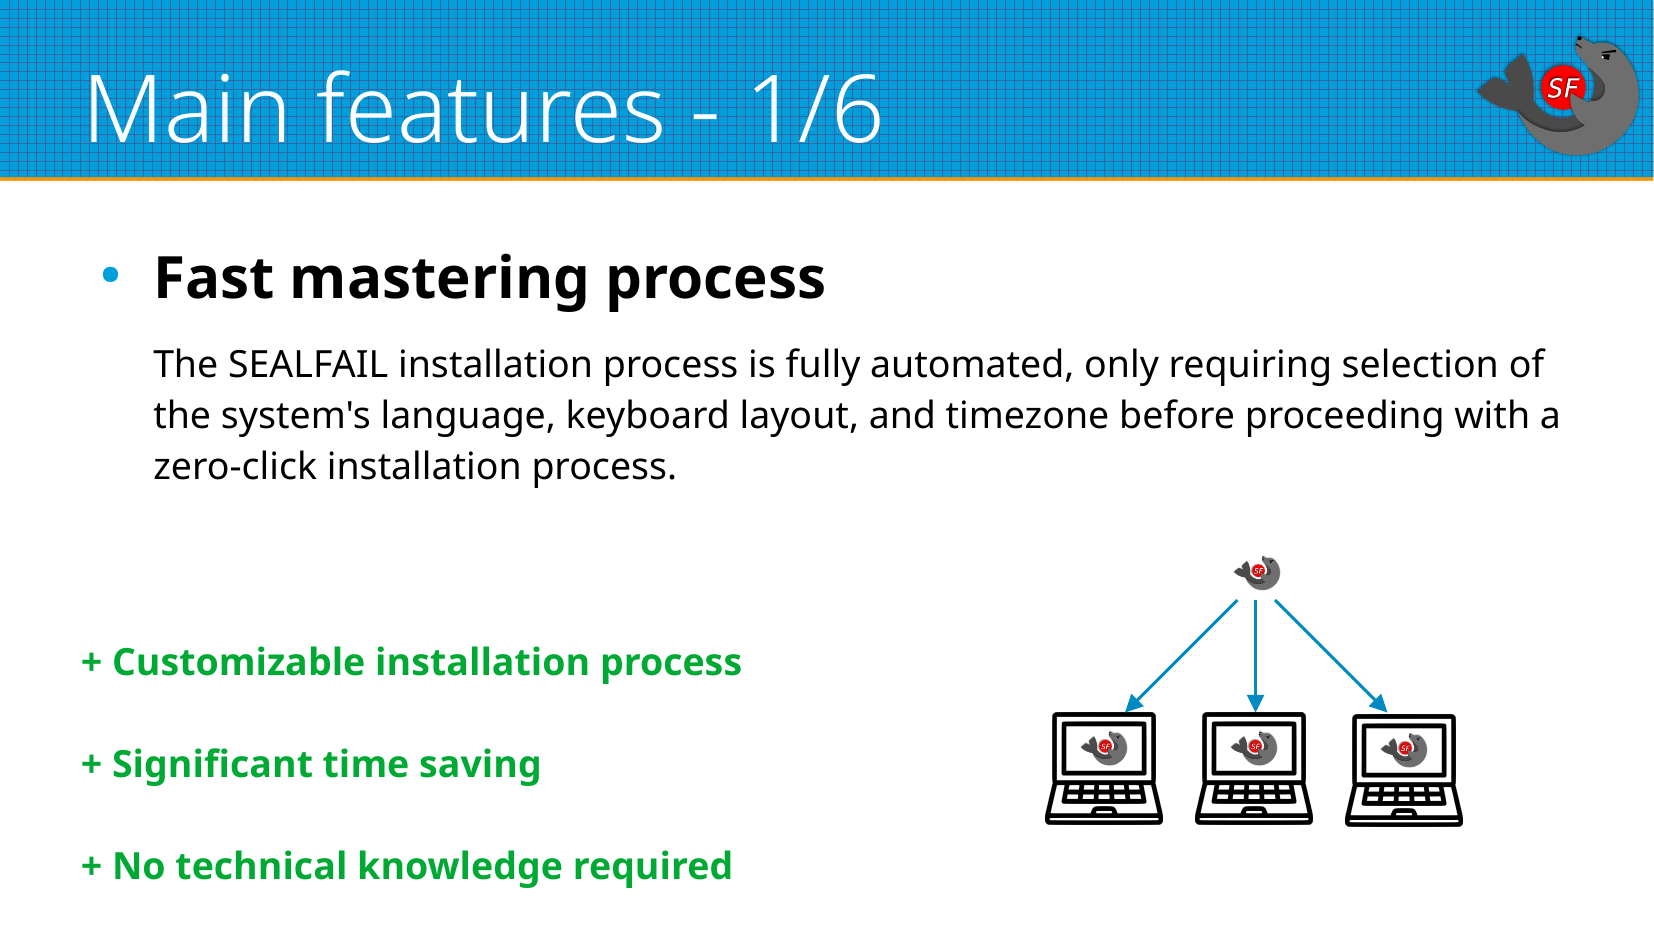

# Main features - 1/6
Fast mastering process
The SEALFAIL installation process is fully automated, only requiring selection of the system's language, keyboard layout, and timezone before proceeding with a zero-click installation process.
+ Customizable installation process
+ Significant time saving
+ No technical knowledge required